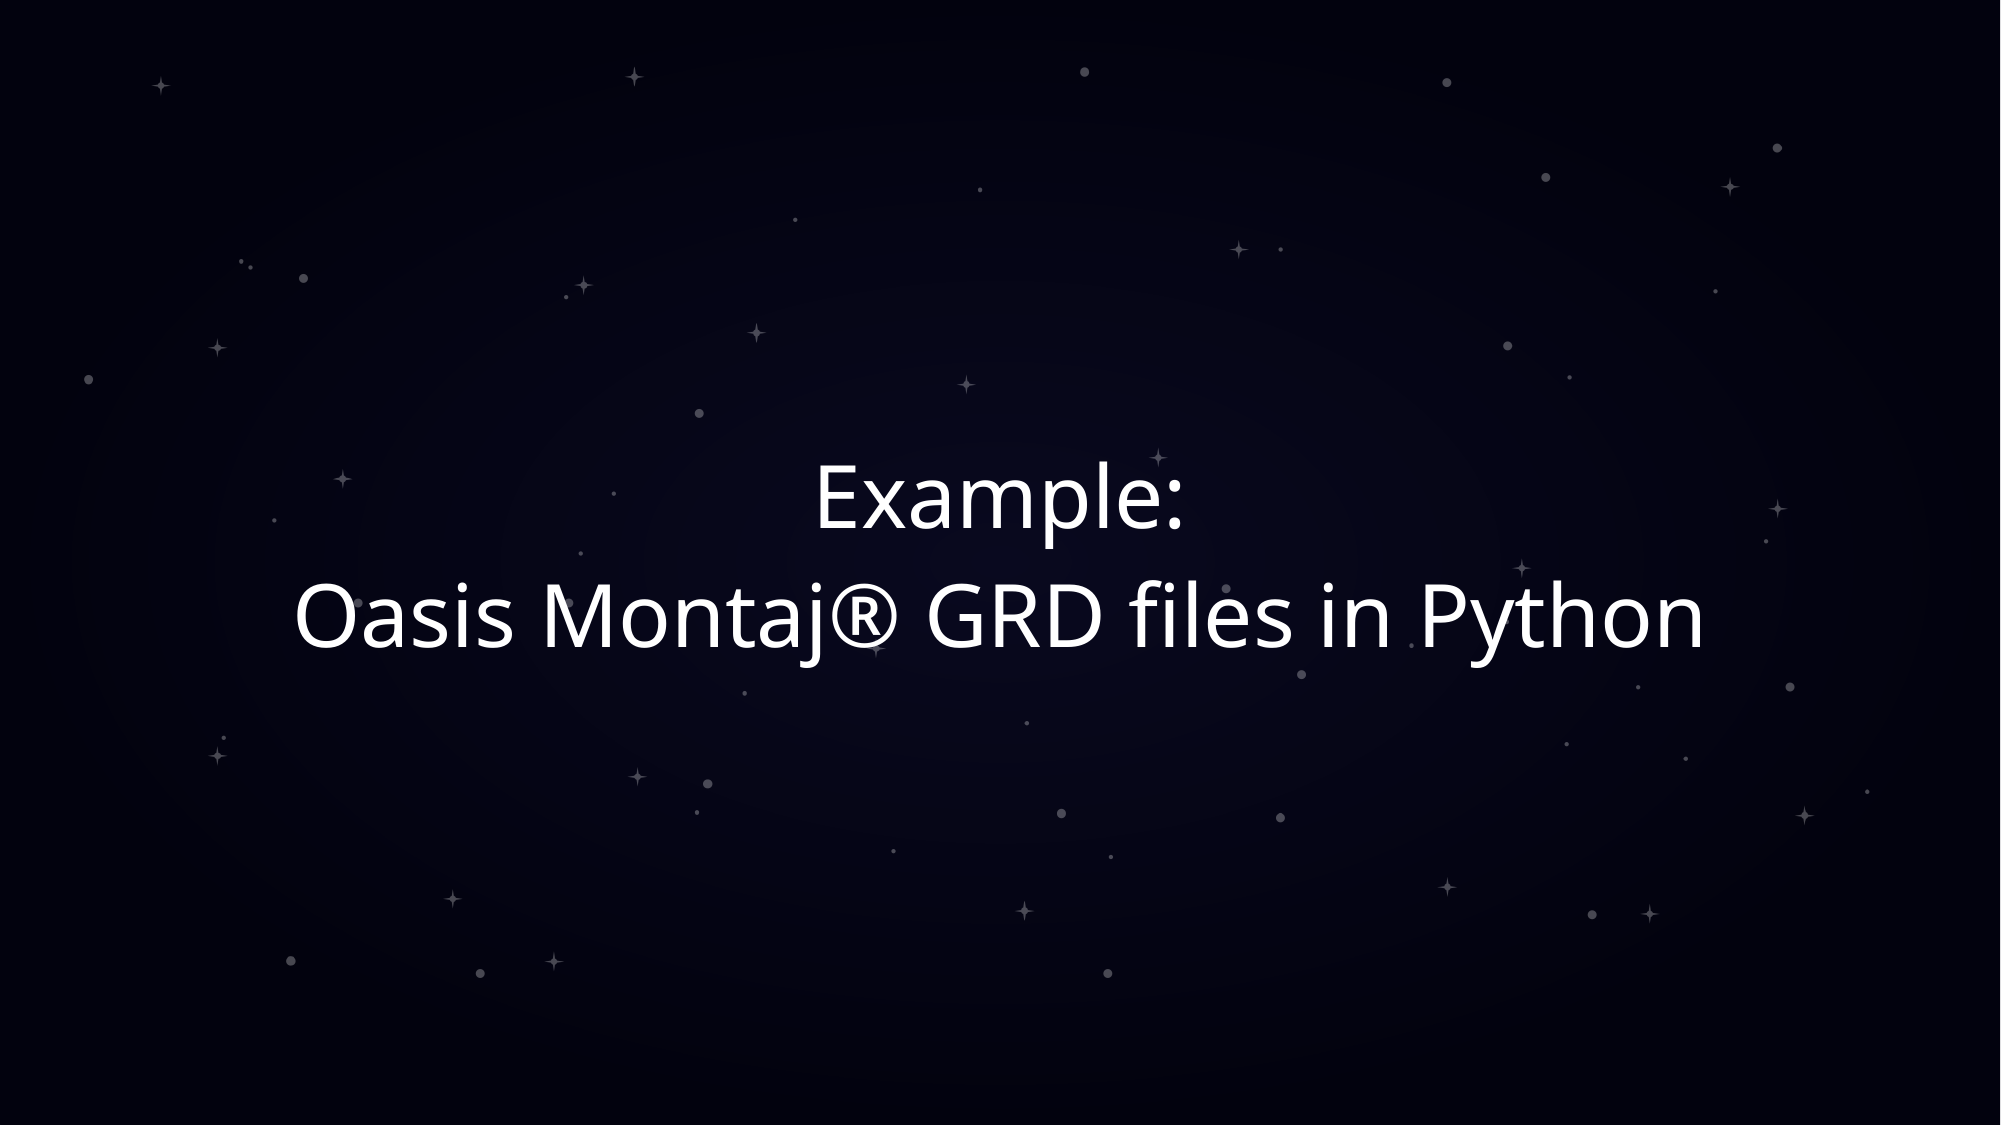

Example:
Oasis Montaj® GRD files in Python